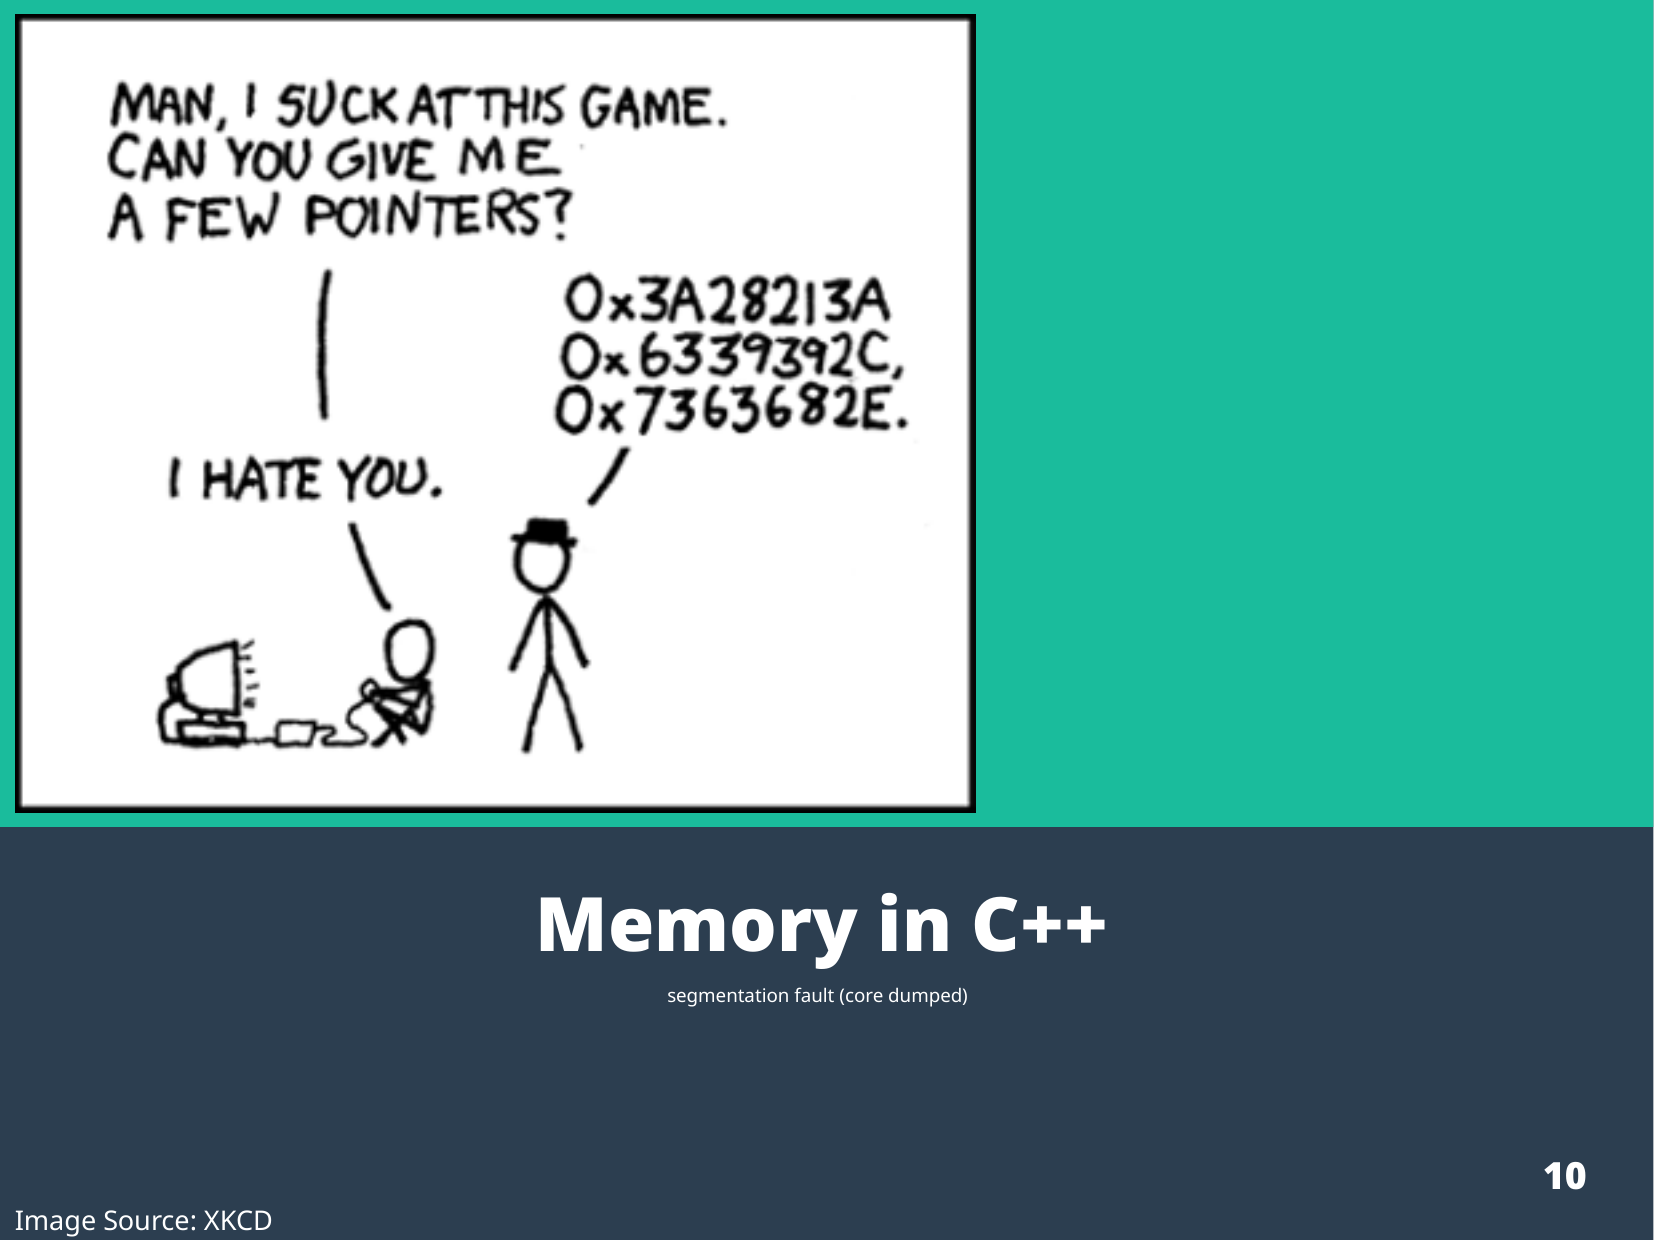

# Memory in C++
segmentation fault (core dumped)
10
Image Source: XKCD